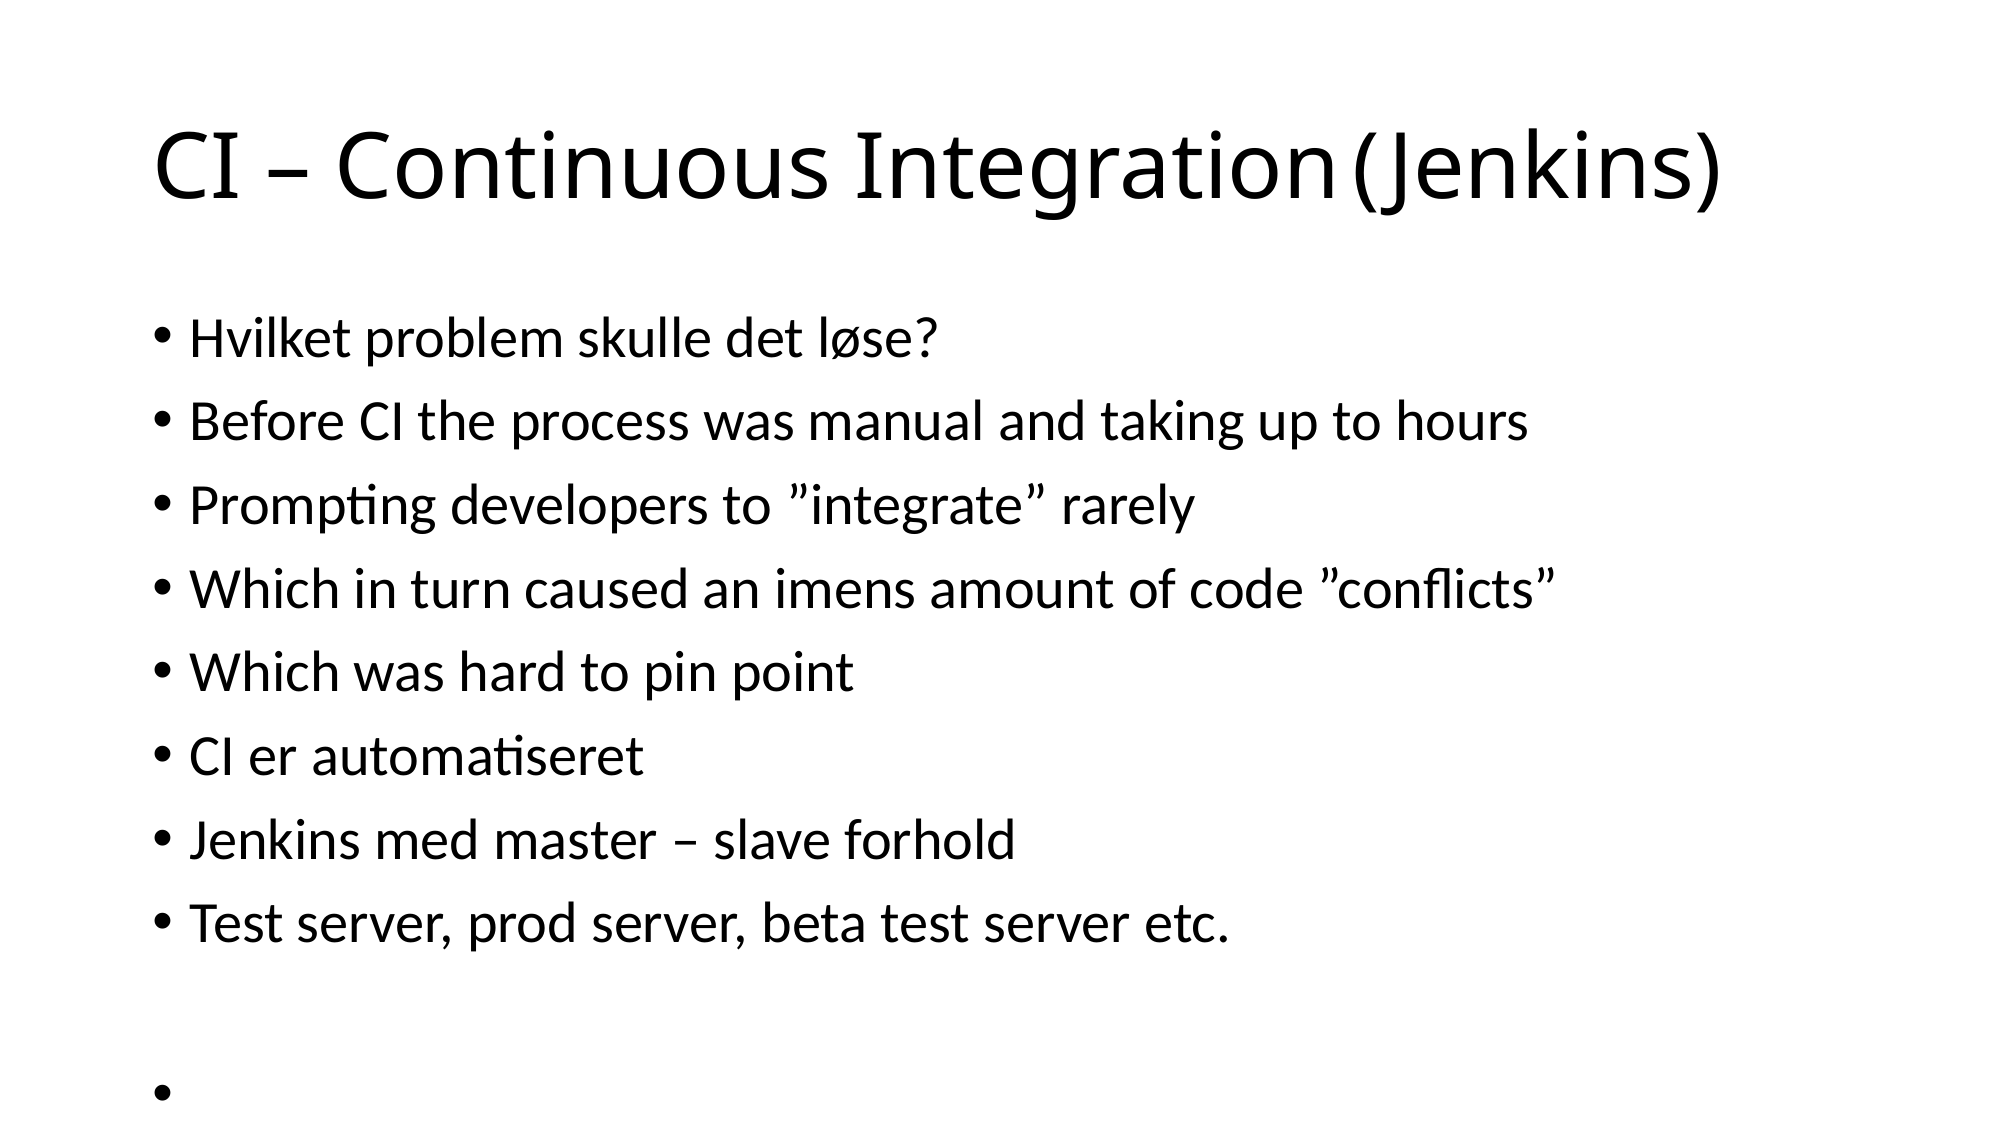

# CI – Continuous Integration	(Jenkins)
Hvilket problem skulle det løse?
Before CI the process was manual and taking up to hours
Prompting developers to ”integrate” rarely
Which in turn caused an imens amount of code ”conflicts”
Which was hard to pin point
CI er automatiseret
Jenkins med master – slave forhold
Test server, prod server, beta test server etc.